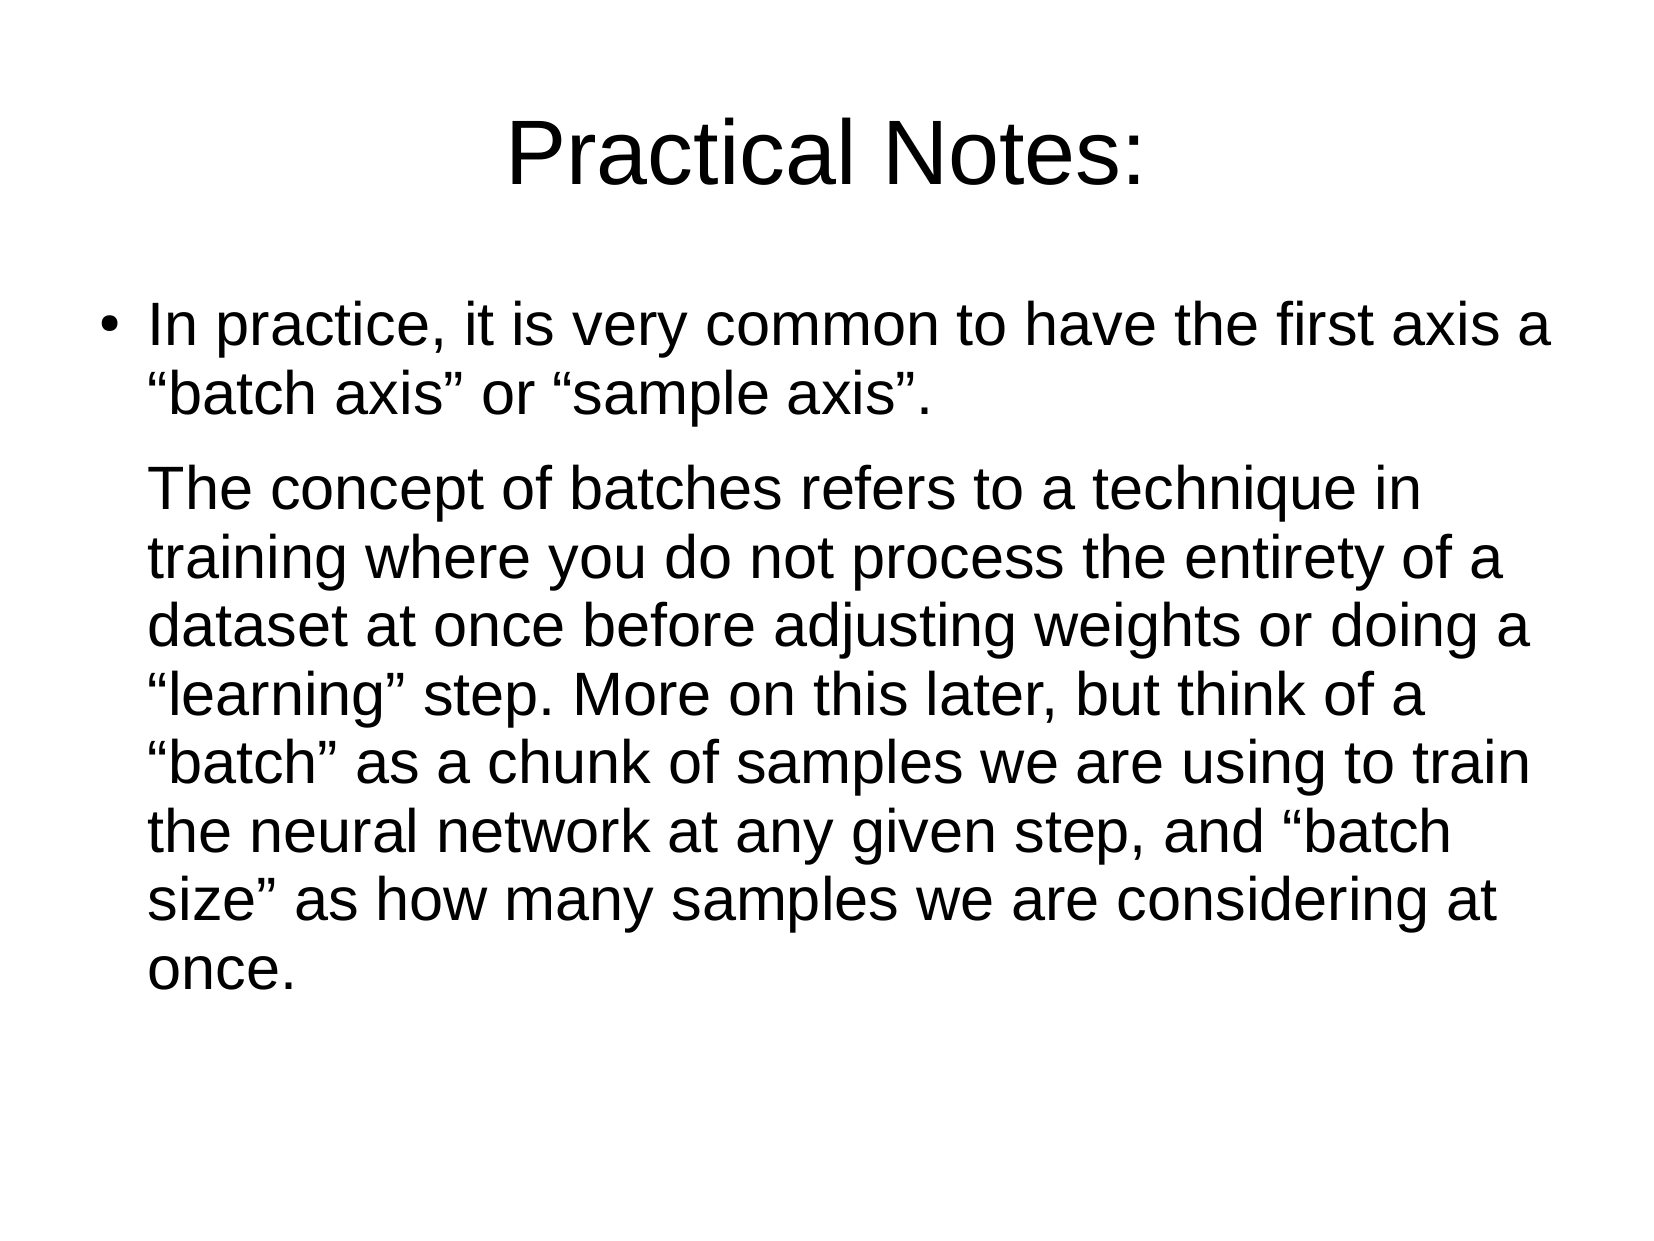

# Practical Notes:
In practice, it is very common to have the first axis a “batch axis” or “sample axis”.
The concept of batches refers to a technique in training where you do not process the entirety of a dataset at once before adjusting weights or doing a “learning” step. More on this later, but think of a “batch” as a chunk of samples we are using to train the neural network at any given step, and “batch size” as how many samples we are considering at once.